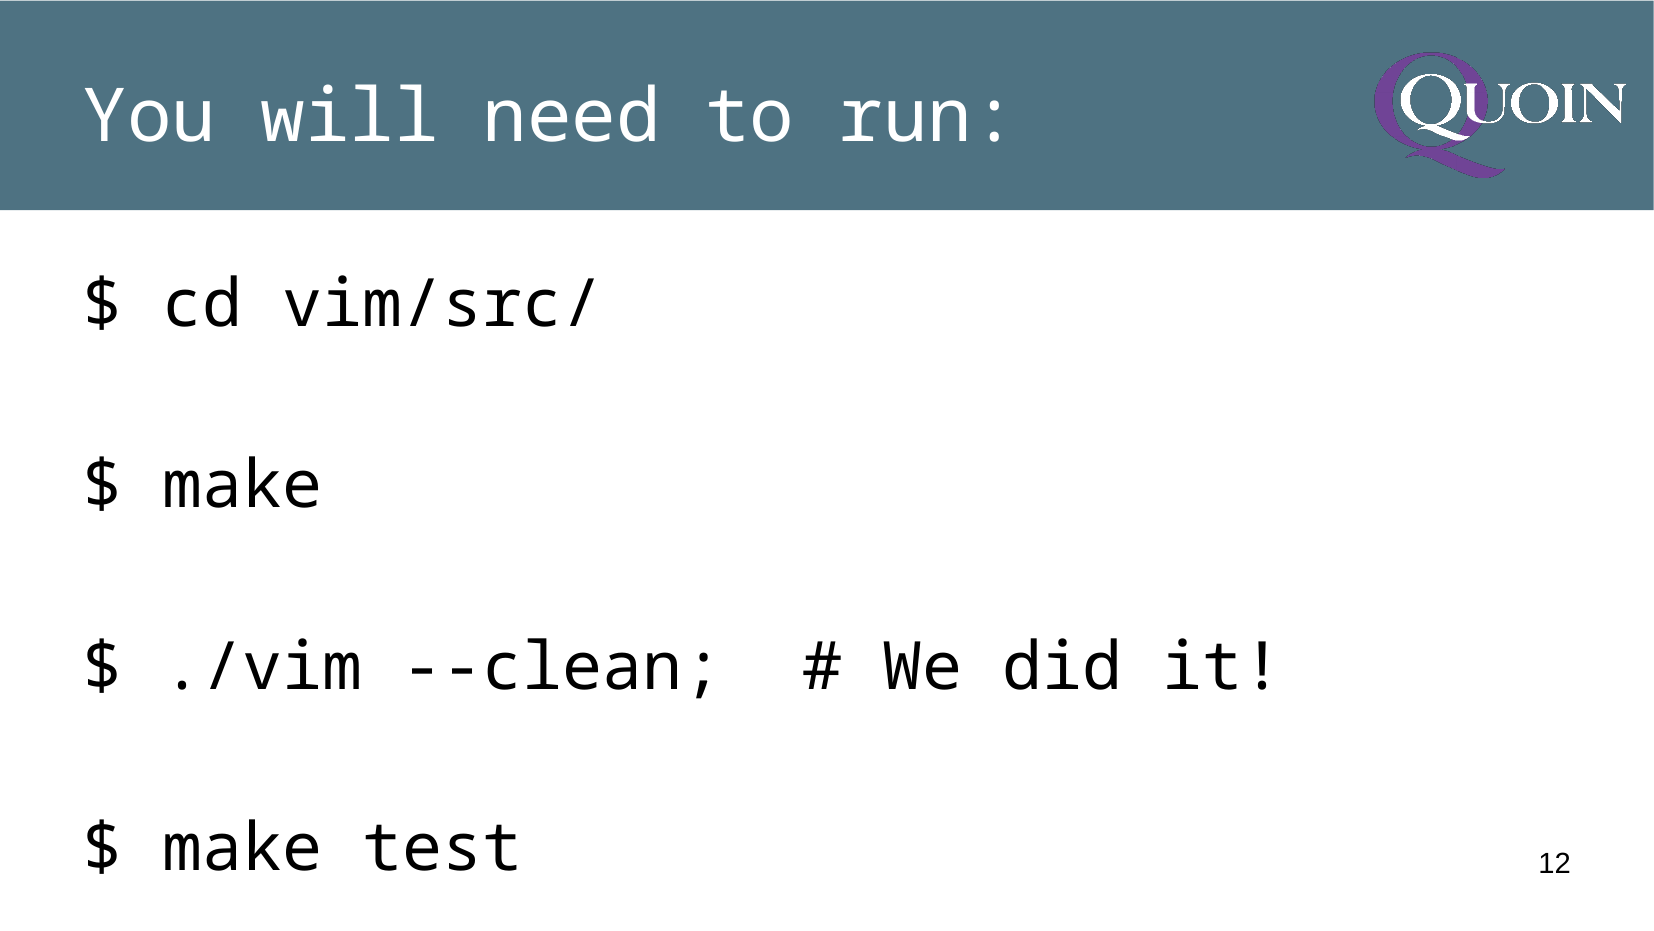

# You will need to run:
$ cd vim/src/
$ make
$ ./vim --clean; # We did it!
$ make test
12